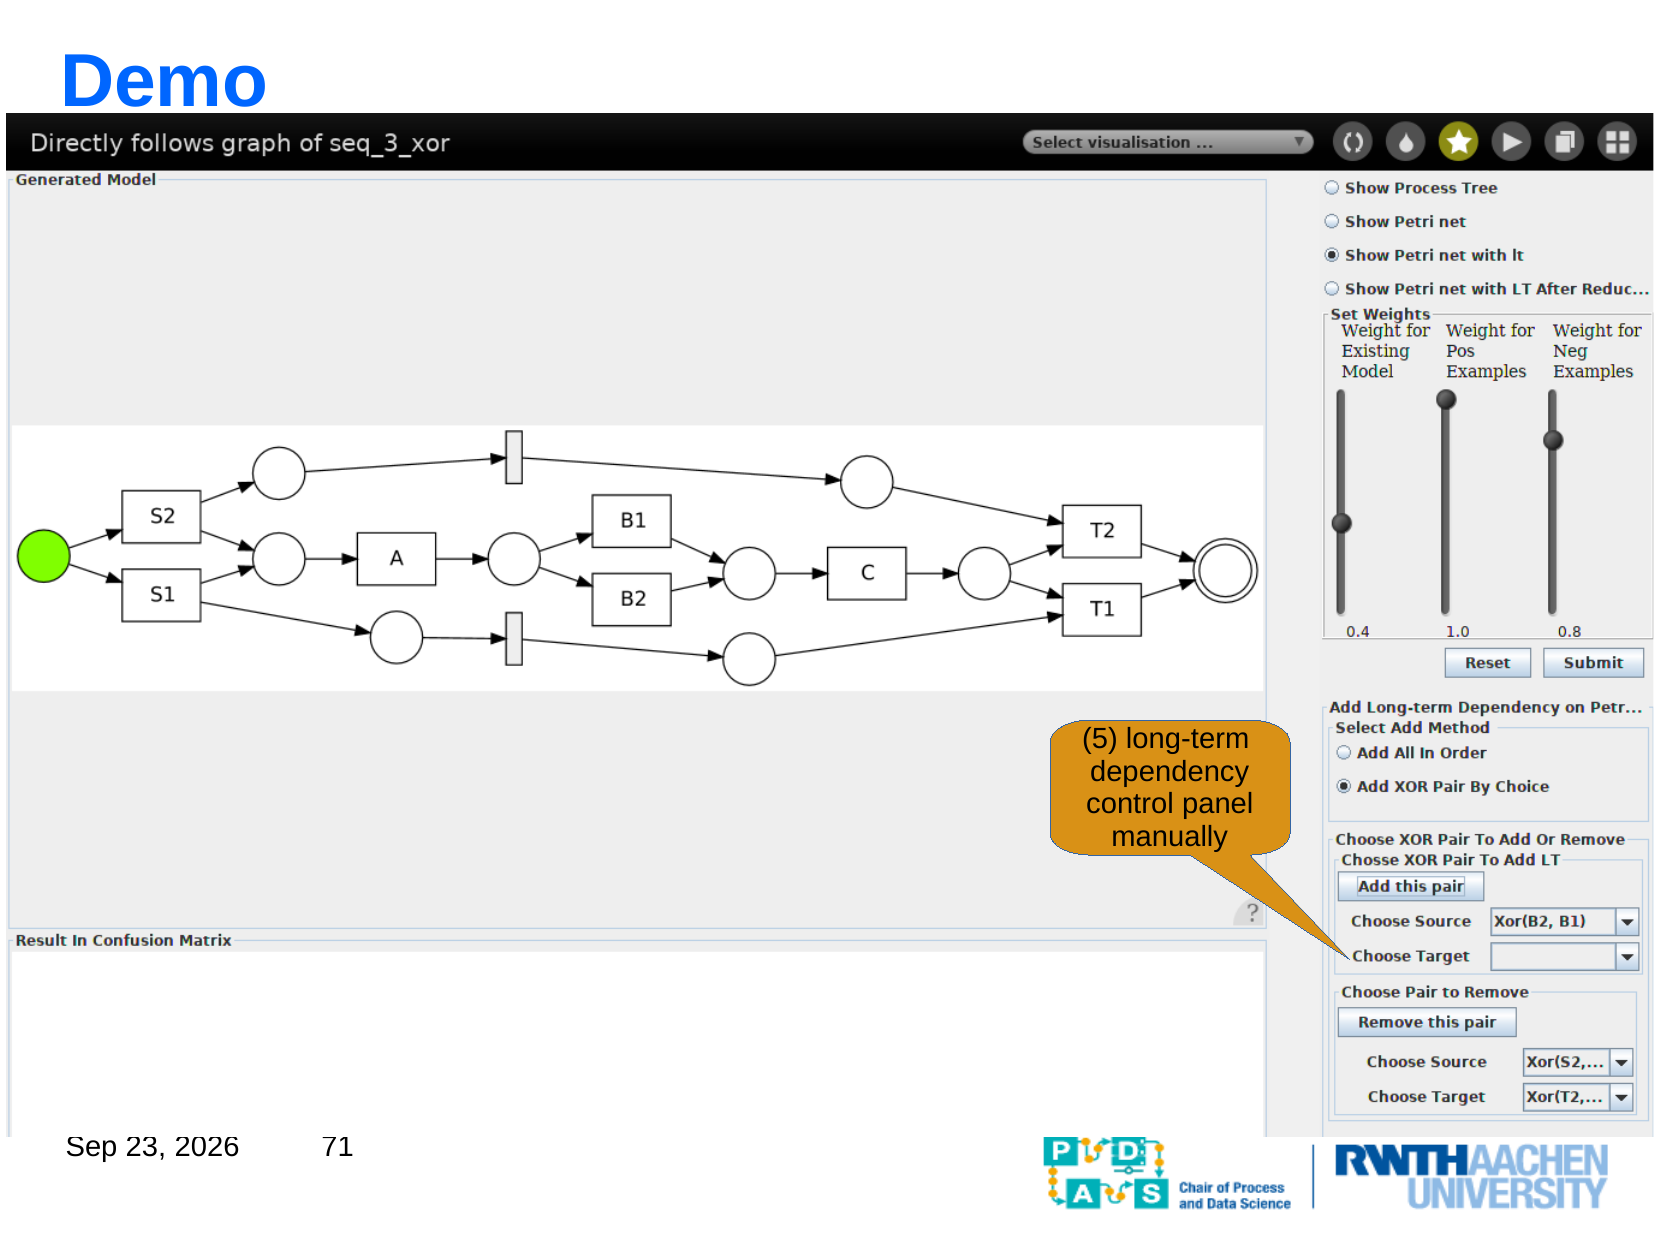

# Demo
(5) long-term
dependency
control panel
manually